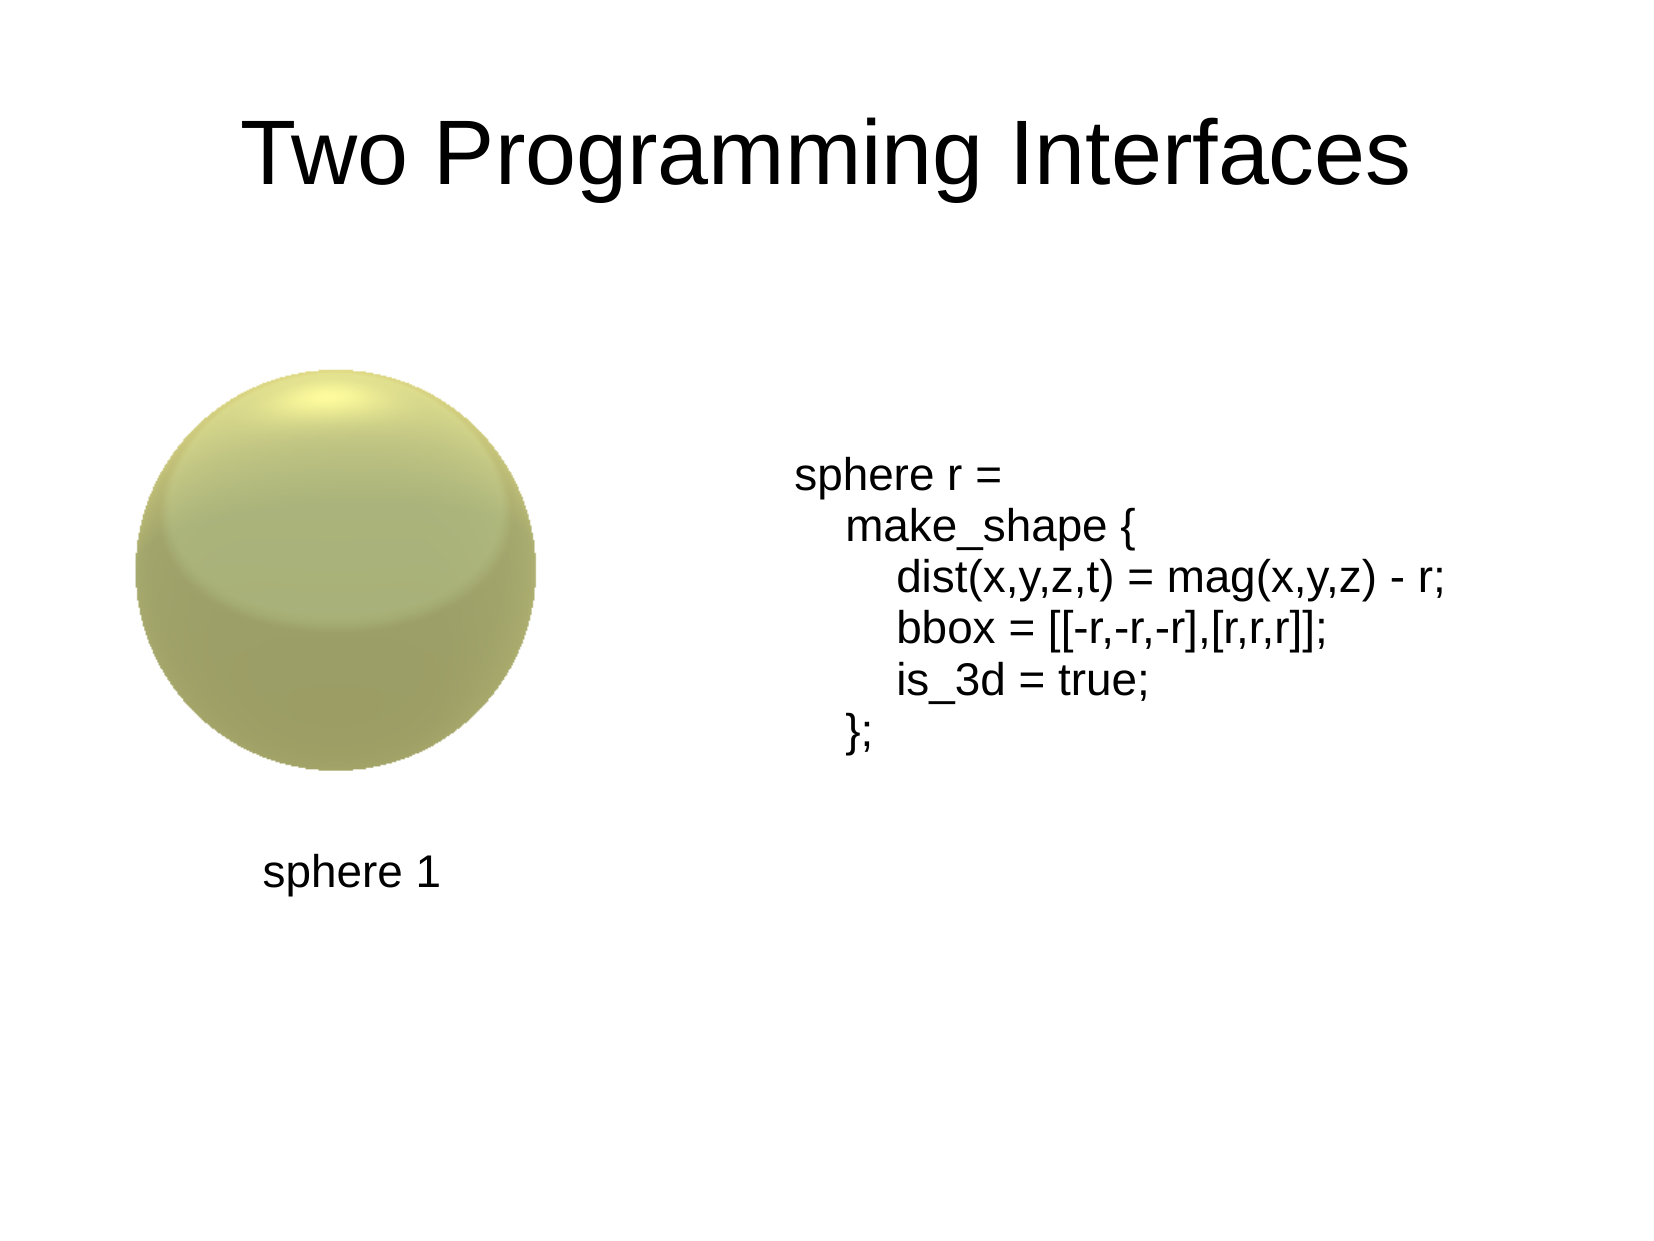

# Two Programming Interfaces
sphere r =
 make_shape {
 dist(x,y,z,t) = mag(x,y,z) - r;
 bbox = [[-r,-r,-r],[r,r,r]];
 is_3d = true;
 };
sphere 1